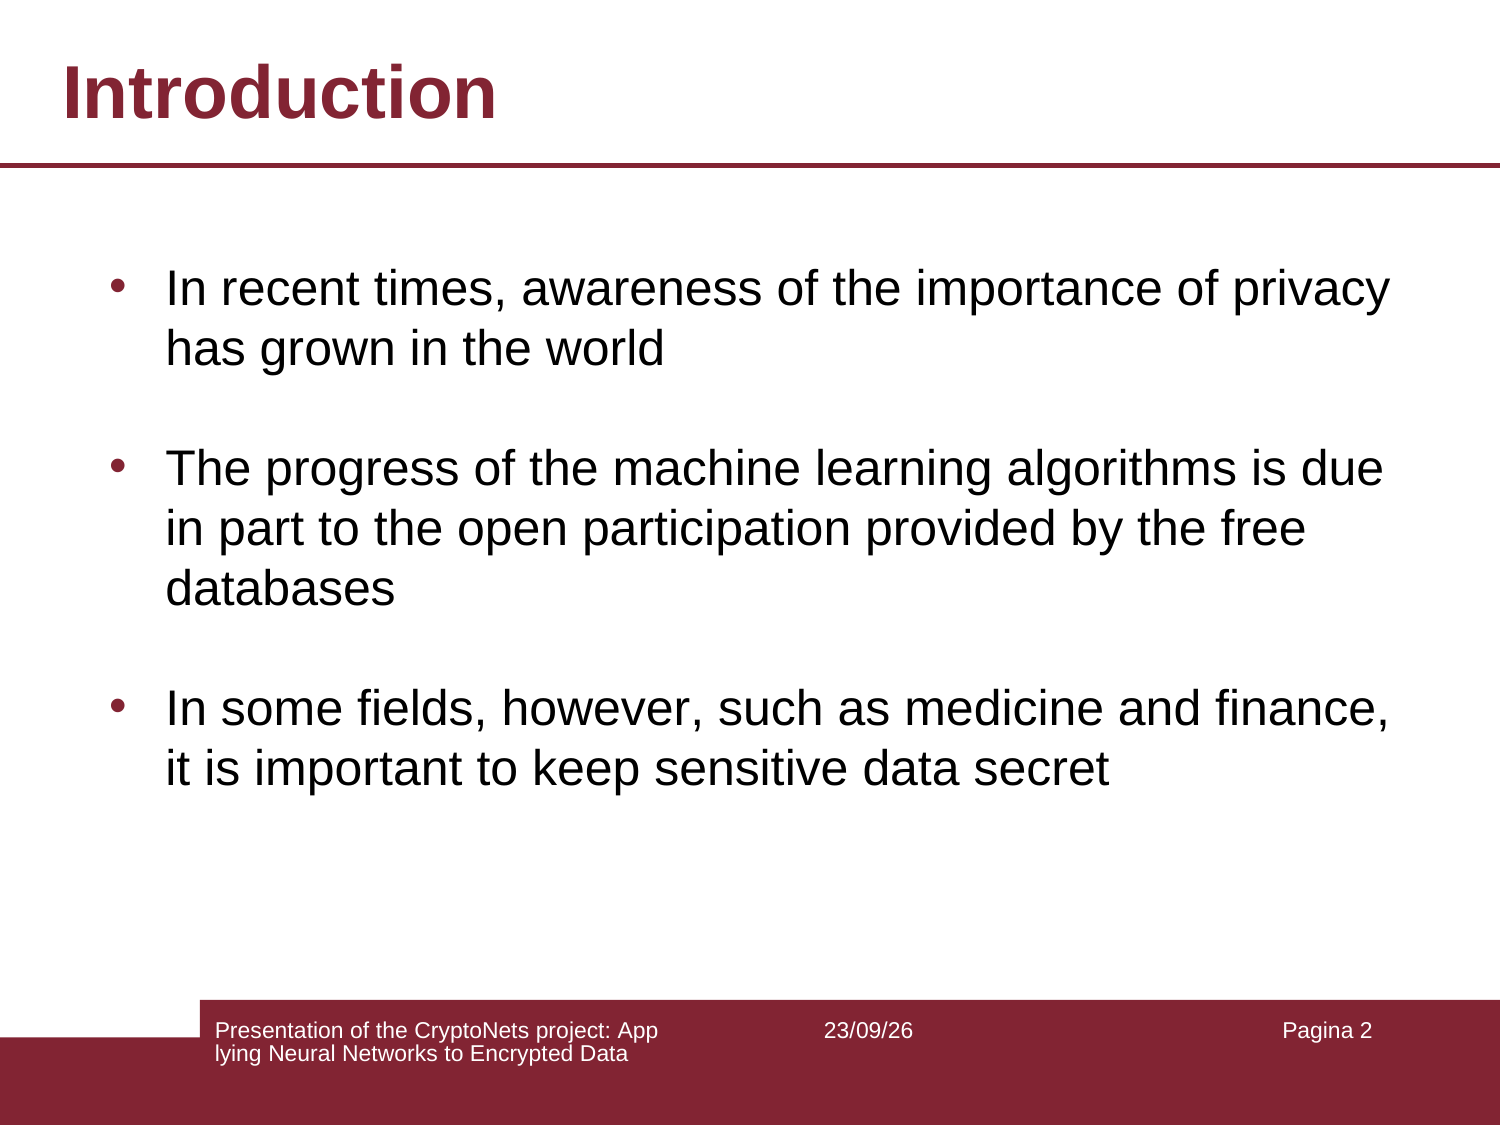

# Introduction
In recent times, awareness of the importance of privacy has grown in the world
The progress of the machine learning algorithms is due in part to the open participation provided by the free databases
In some fields, however, such as medicine and finance, it is important to keep sensitive data secret
Presentation of the CryptoNets project: Applying Neural Networks to Encrypted Data
3/10/19
2